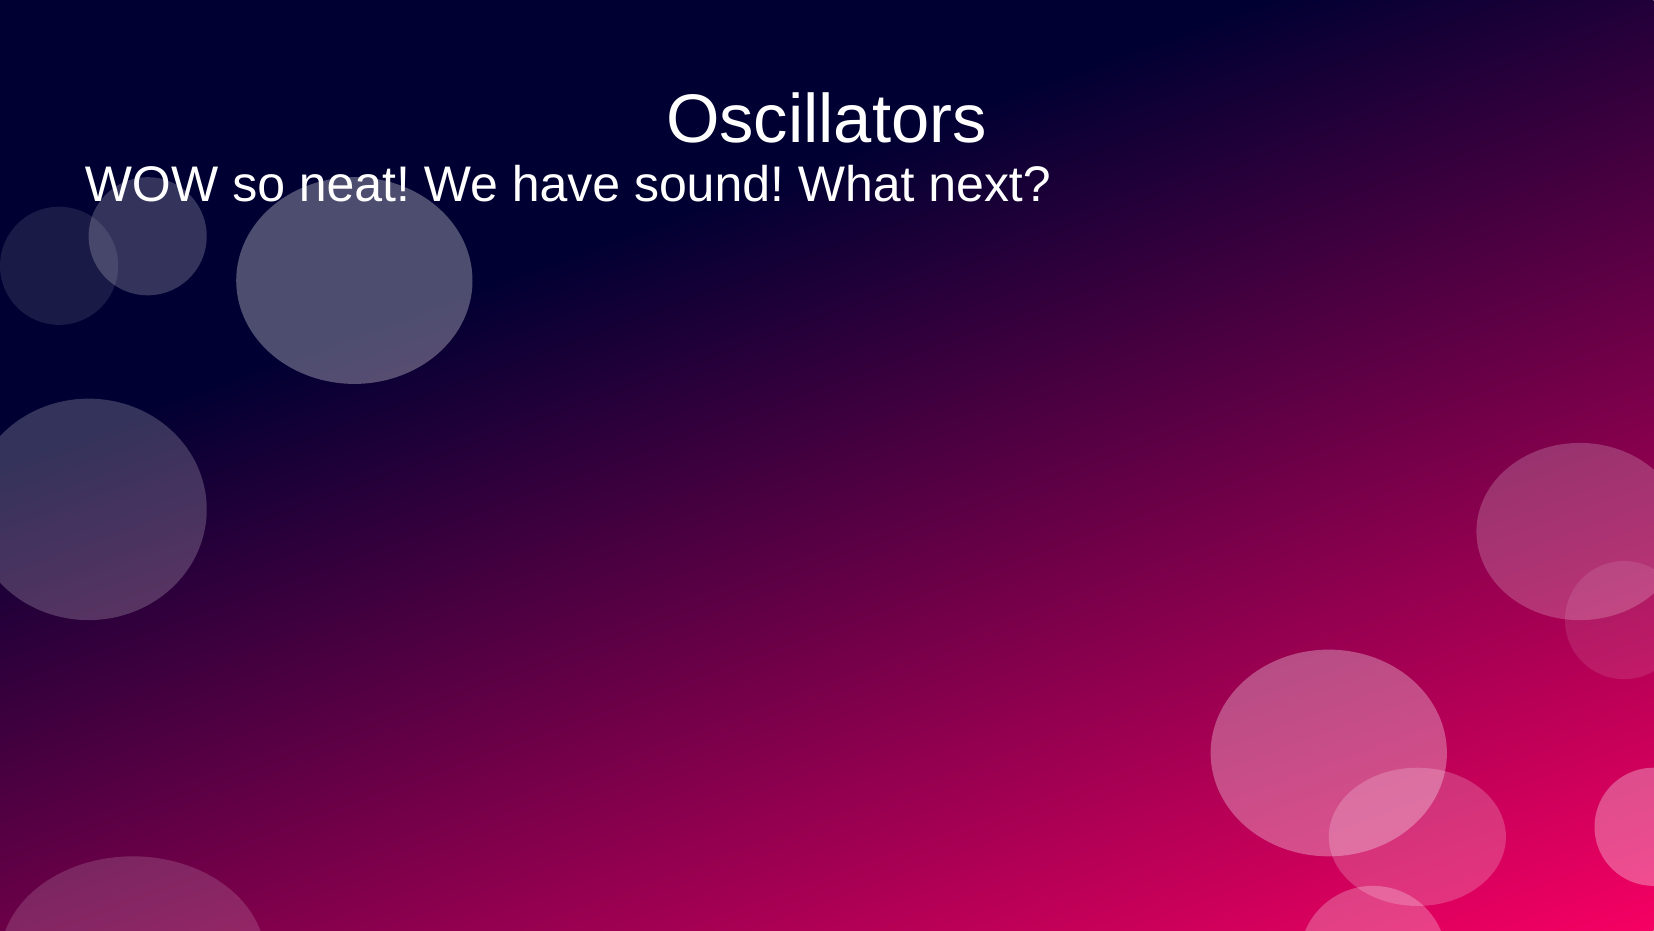

# Oscillators
WOW so neat! We have sound! What next?